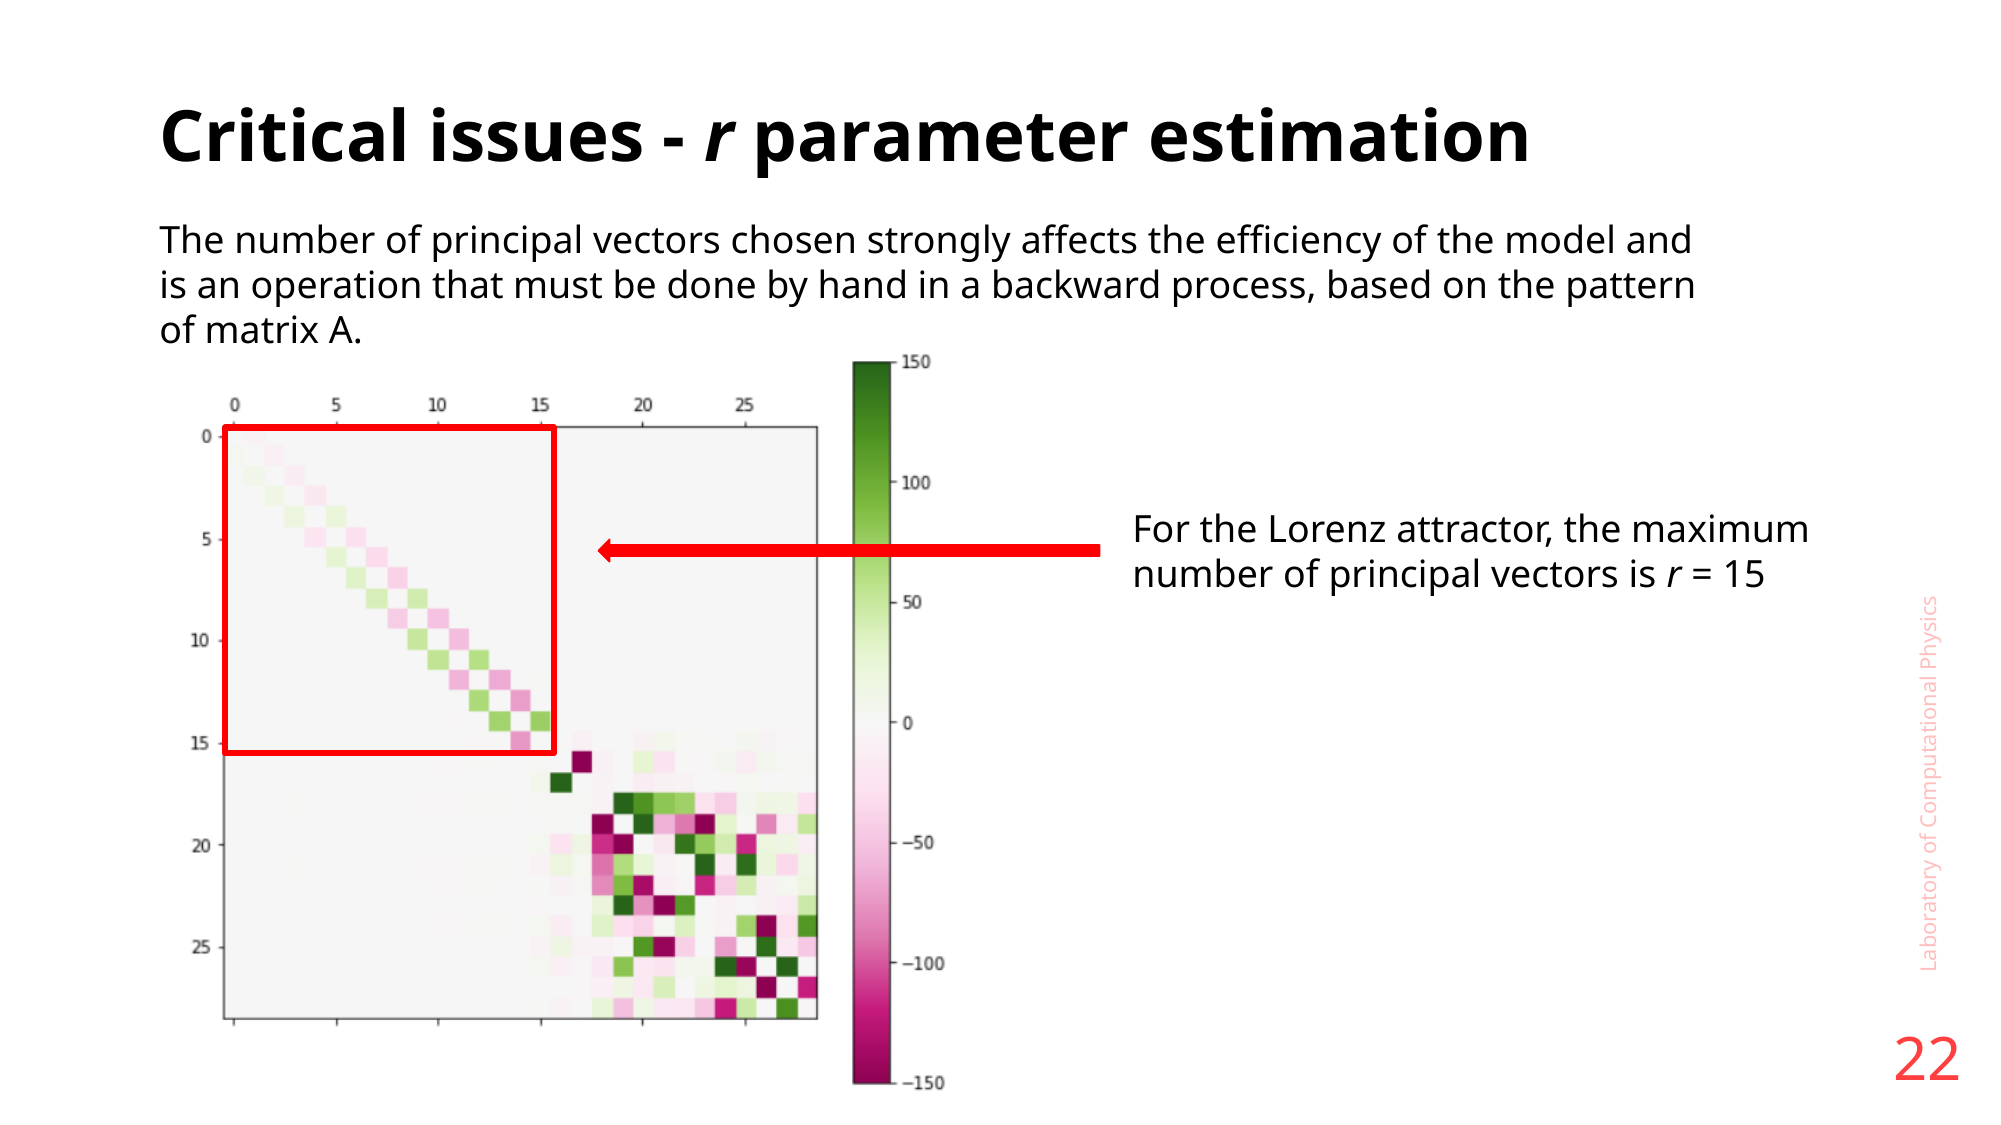

# Critical issues - r parameter estimation
The number of principal vectors chosen strongly affects the efficiency of the model and is an operation that must be done by hand in a backward process, based on the pattern of matrix A.
For the Lorenz attractor, the maximum number of principal vectors is r = 15
Laboratory of Computational Physics